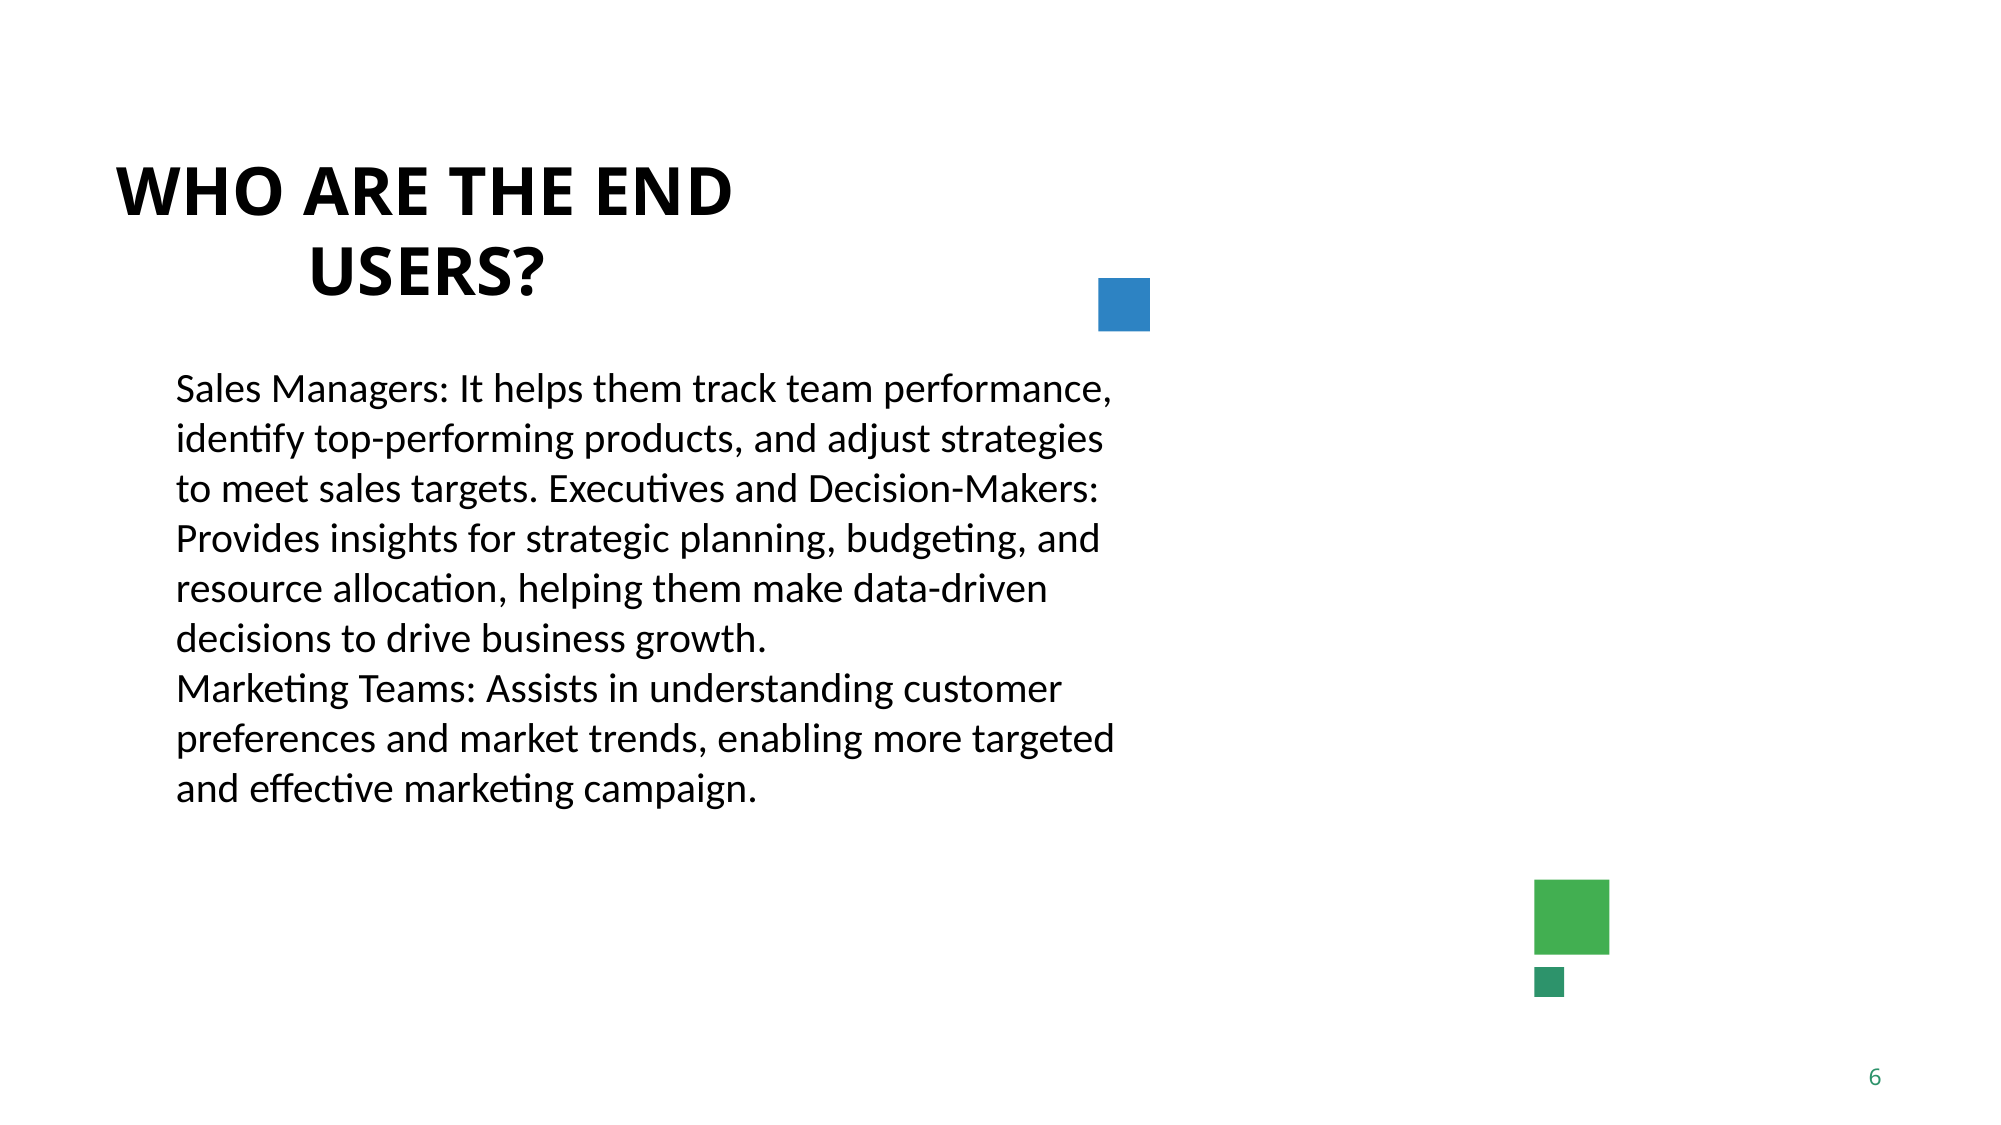

# WHO ARE THE END USERS?
Sales Managers: It helps them track team performance, identify top-performing products, and adjust strategies to meet sales targets. Executives and Decision-Makers: Provides insights for strategic planning, budgeting, and resource allocation, helping them make data-driven decisions to drive business growth.
Marketing Teams: Assists in understanding customer preferences and market trends, enabling more targeted and effective marketing campaign.